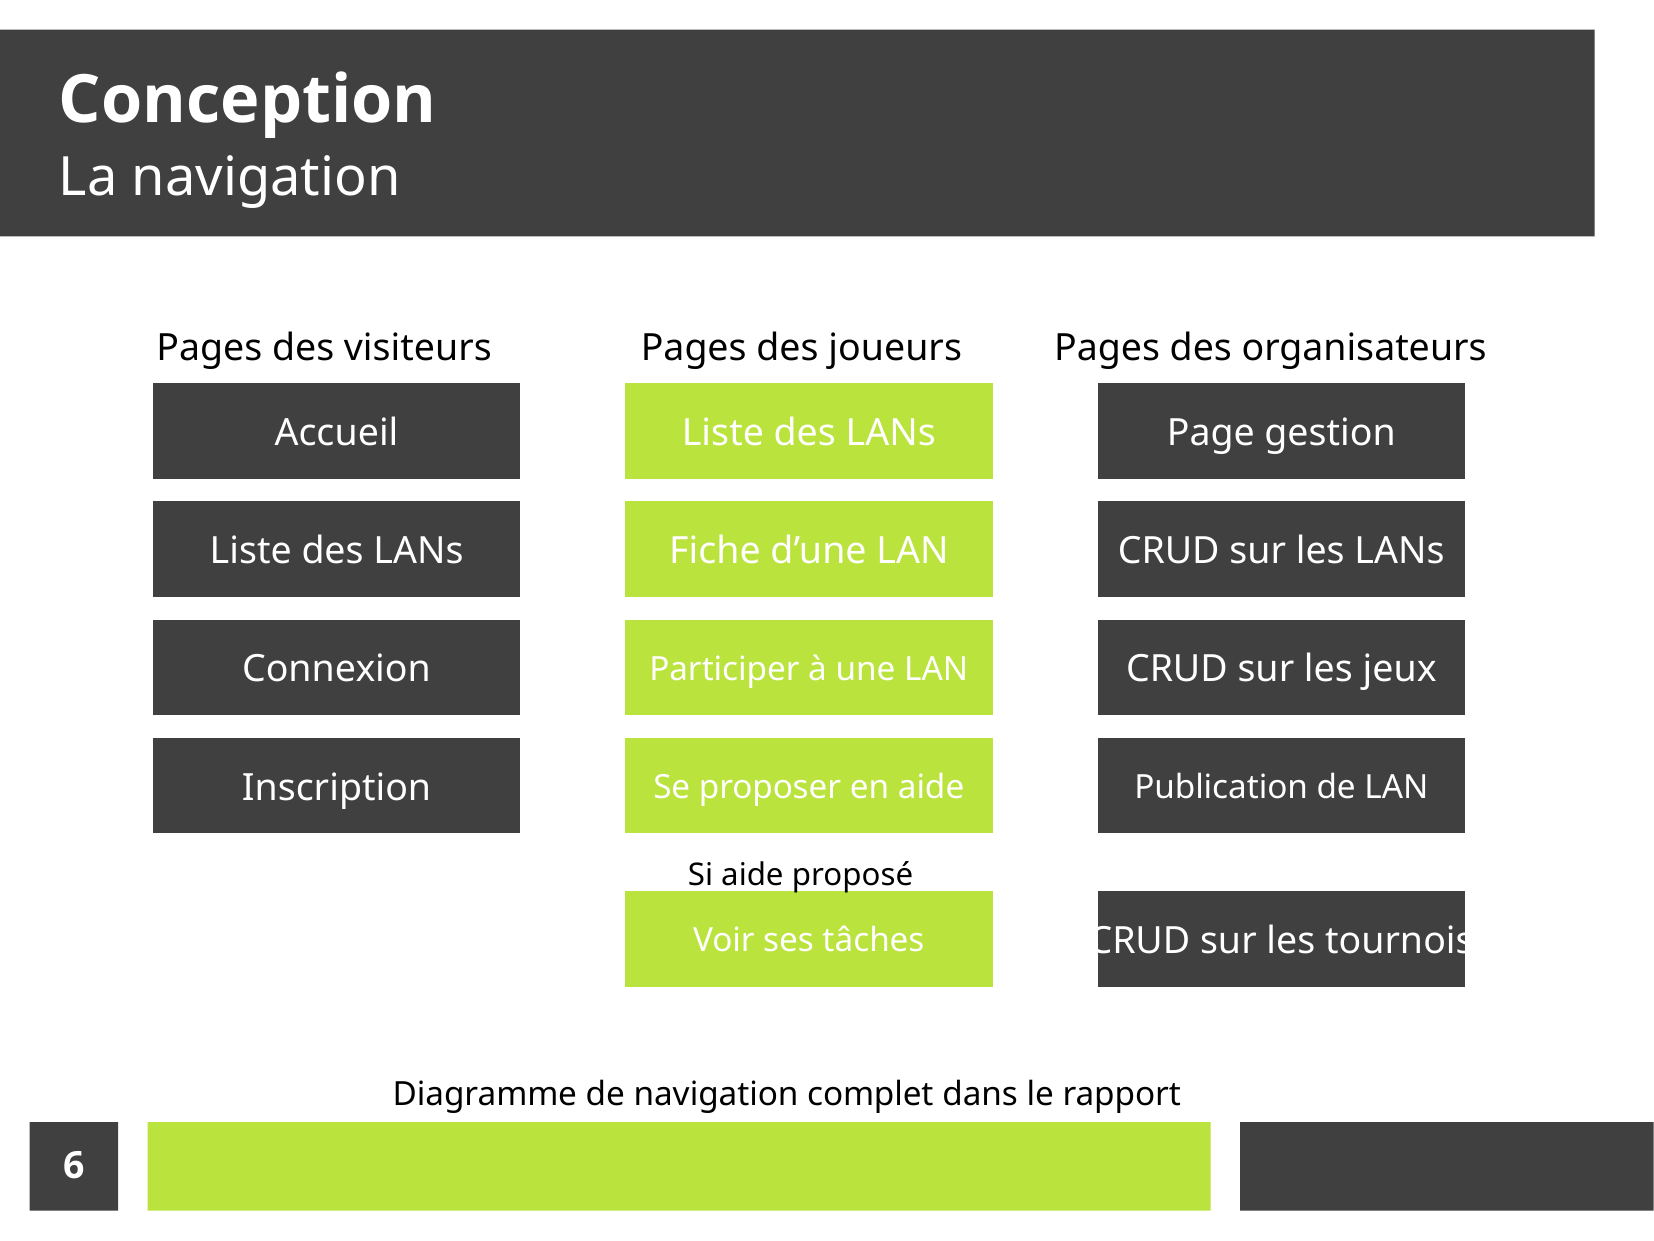

# Conception
La navigation
Pages des visiteurs
Pages des joueurs
Pages des organisateurs
Accueil
Liste des LANs
Page gestion
Liste des LANs
Fiche d’une LAN
CRUD sur les LANs
Connexion
Participer à une LAN
CRUD sur les jeux
Inscription
Se proposer en aide
Publication de LAN
Si aide proposé
Voir ses tâches
CRUD sur les tournois
Diagramme de navigation complet dans le rapport